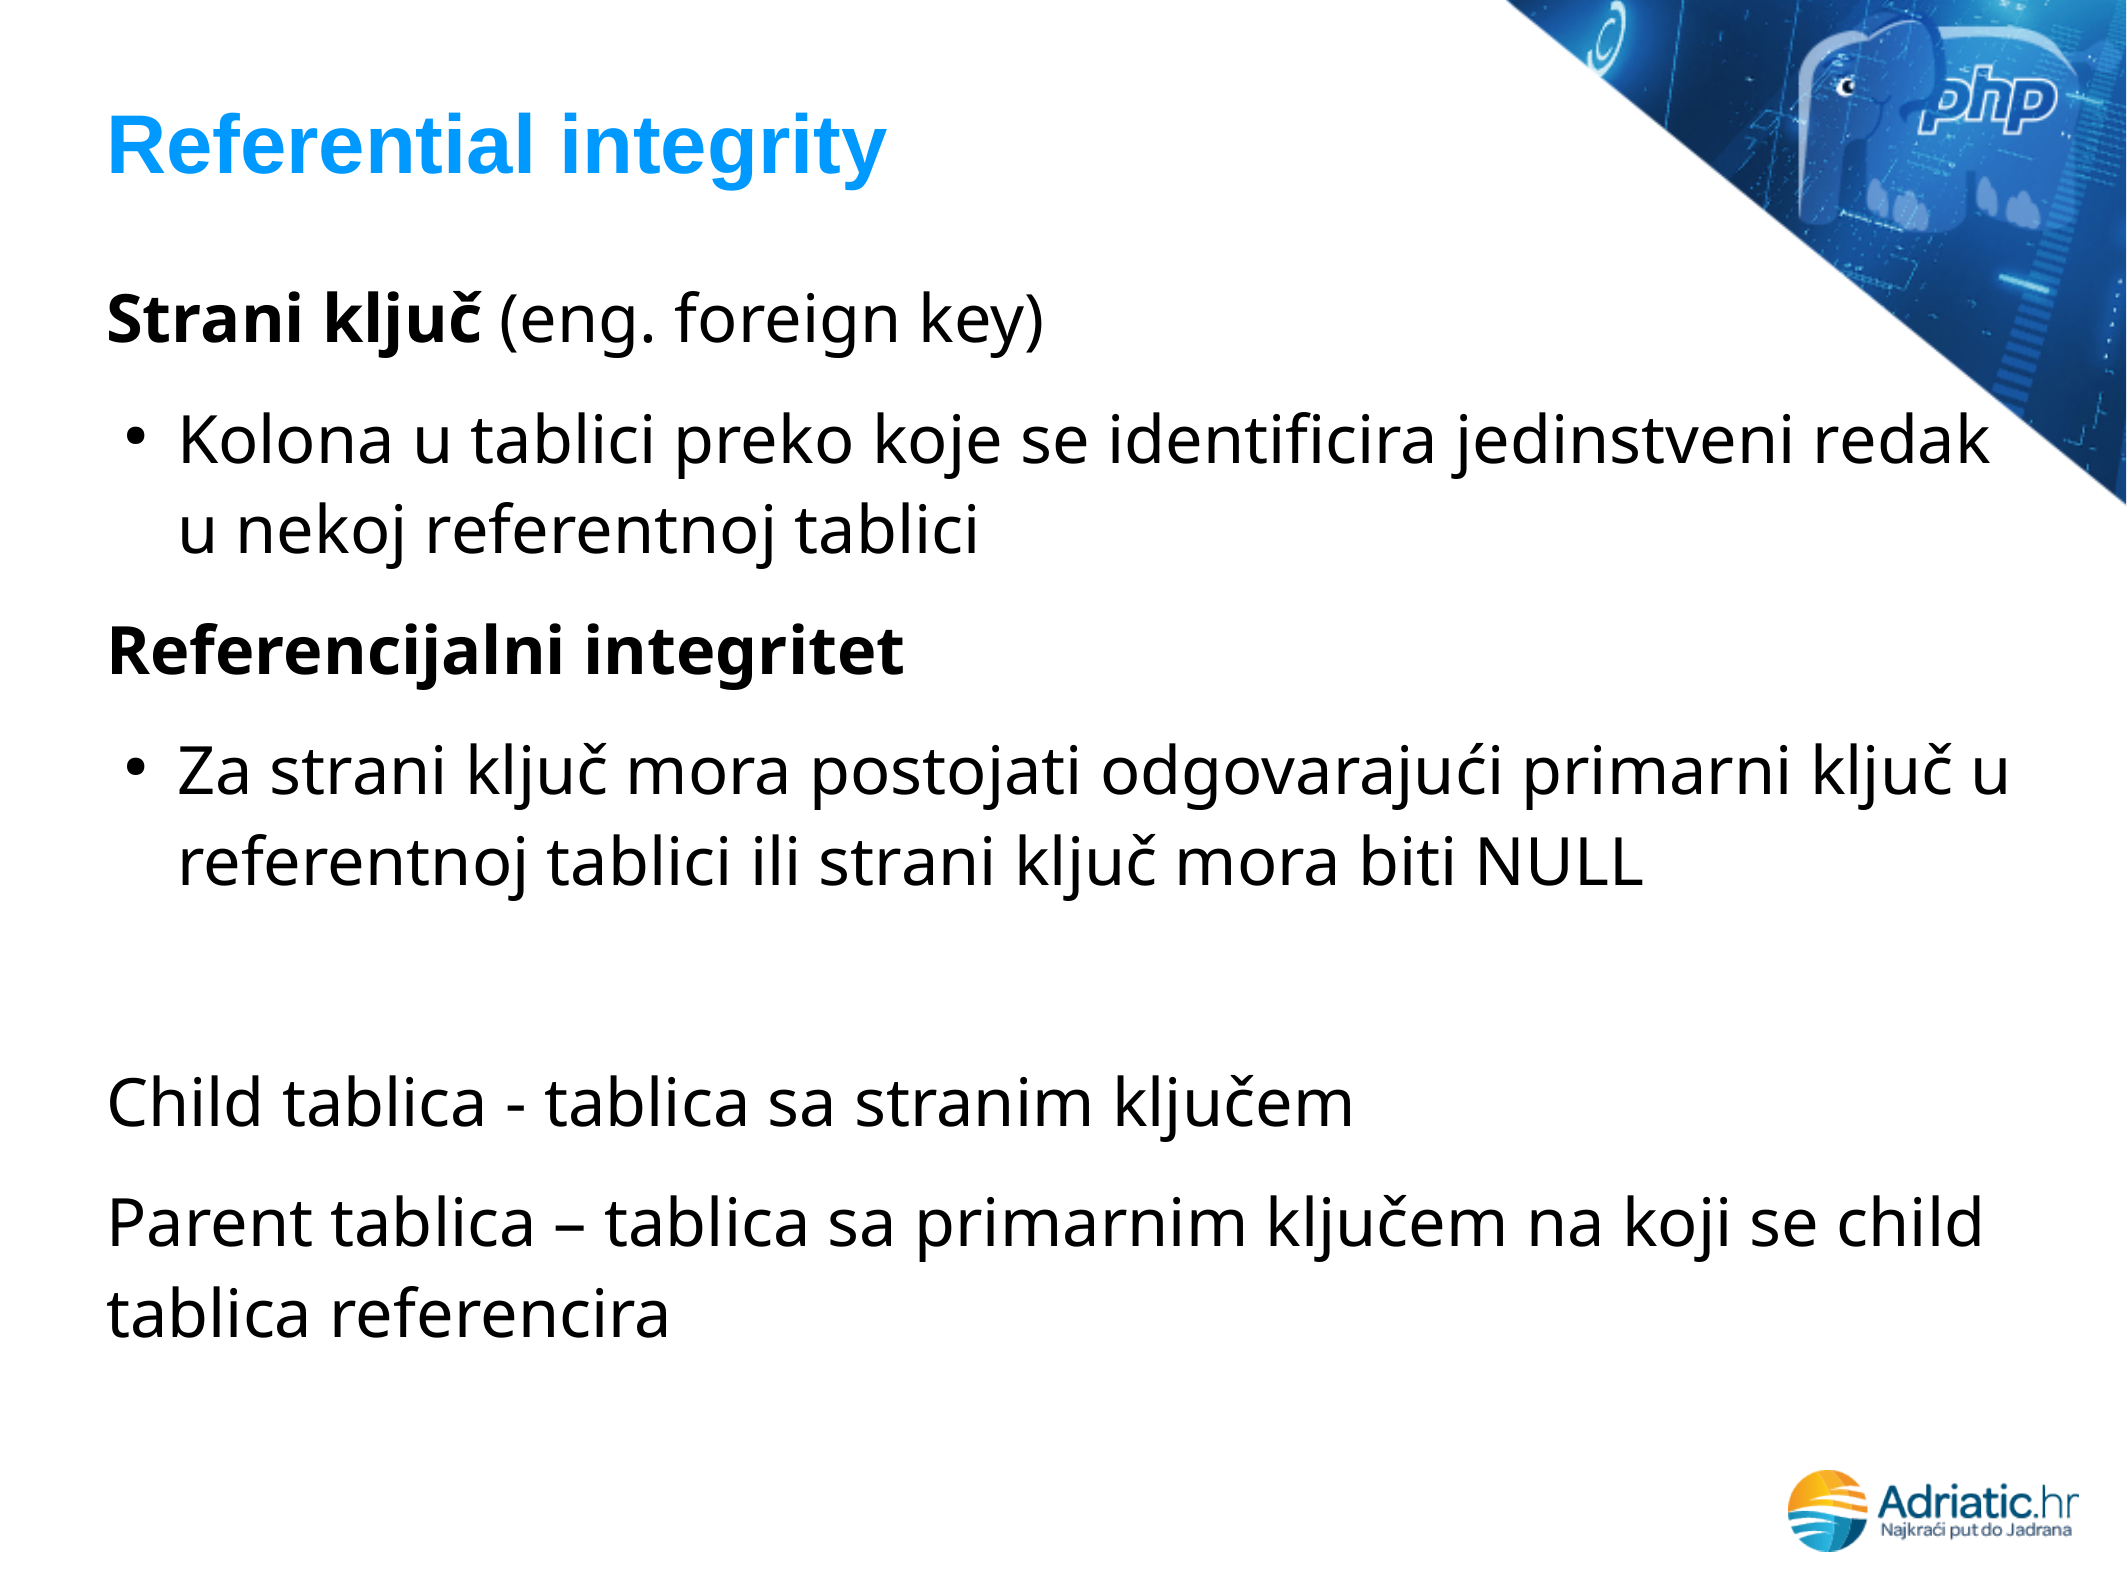

# Referential integrity
Strani ključ (eng. foreign key)
Kolona u tablici preko koje se identificira jedinstveni redak u nekoj referentnoj tablici
Referencijalni integritet
Za strani ključ mora postojati odgovarajući primarni ključ u referentnoj tablici ili strani ključ mora biti NULL
Child tablica - tablica sa stranim ključem
Parent tablica – tablica sa primarnim ključem na koji se child tablica referencira